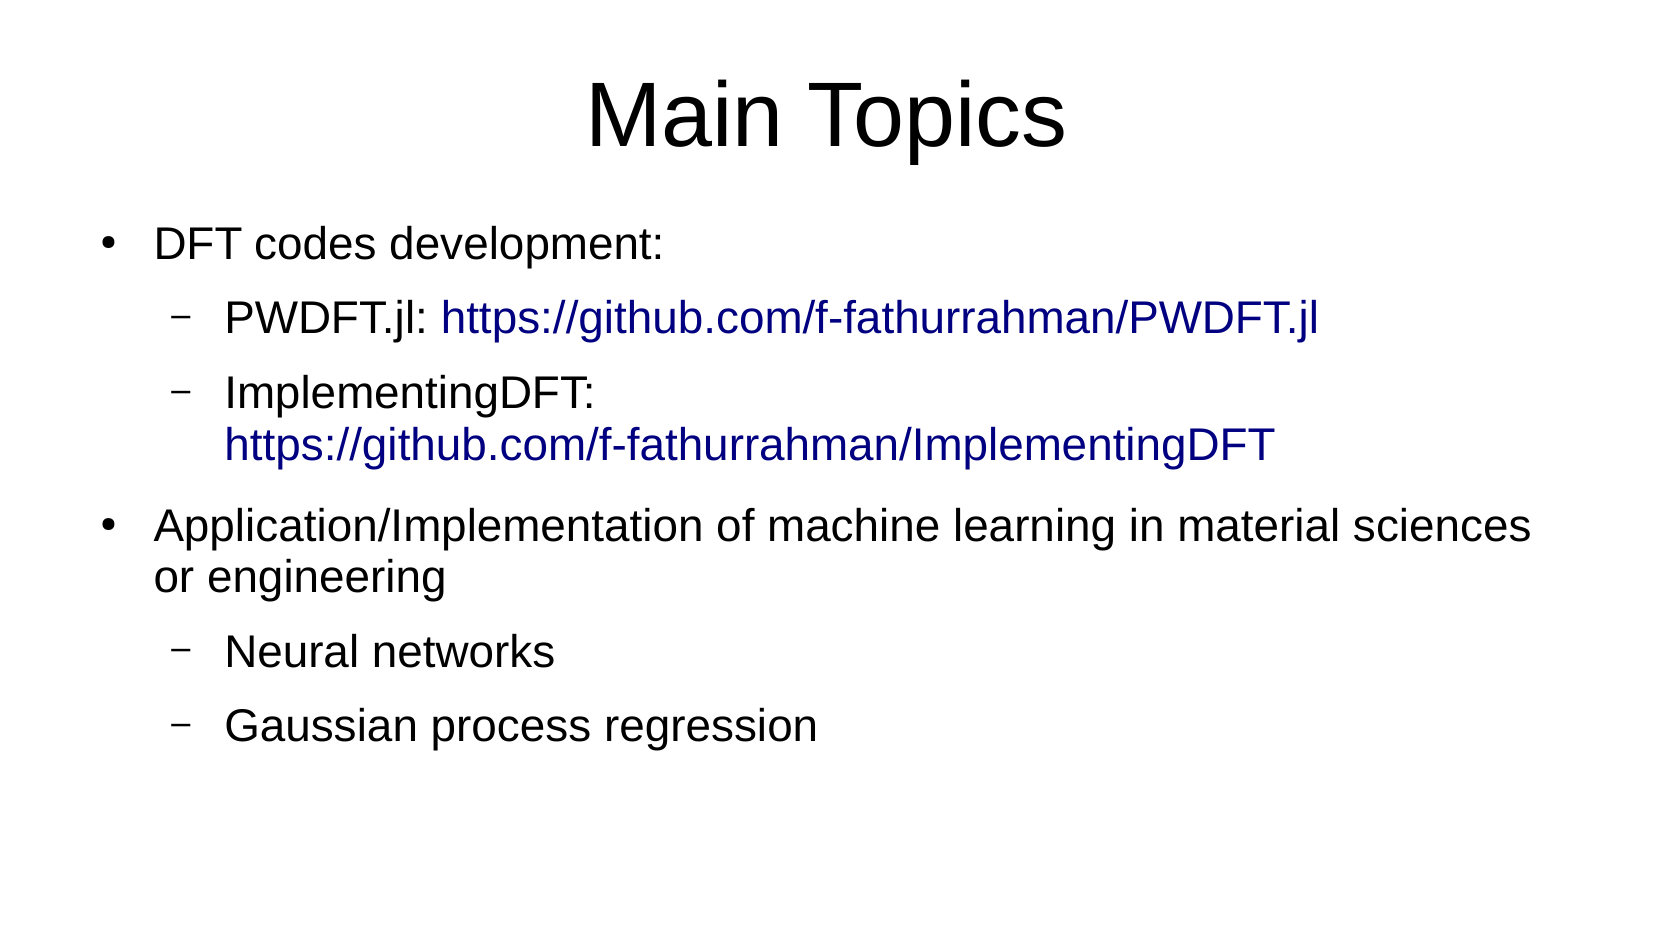

# Main Topics
DFT codes development:
PWDFT.jl: https://github.com/f-fathurrahman/PWDFT.jl
ImplementingDFT: https://github.com/f-fathurrahman/ImplementingDFT
Application/Implementation of machine learning in material sciences or engineering
Neural networks
Gaussian process regression